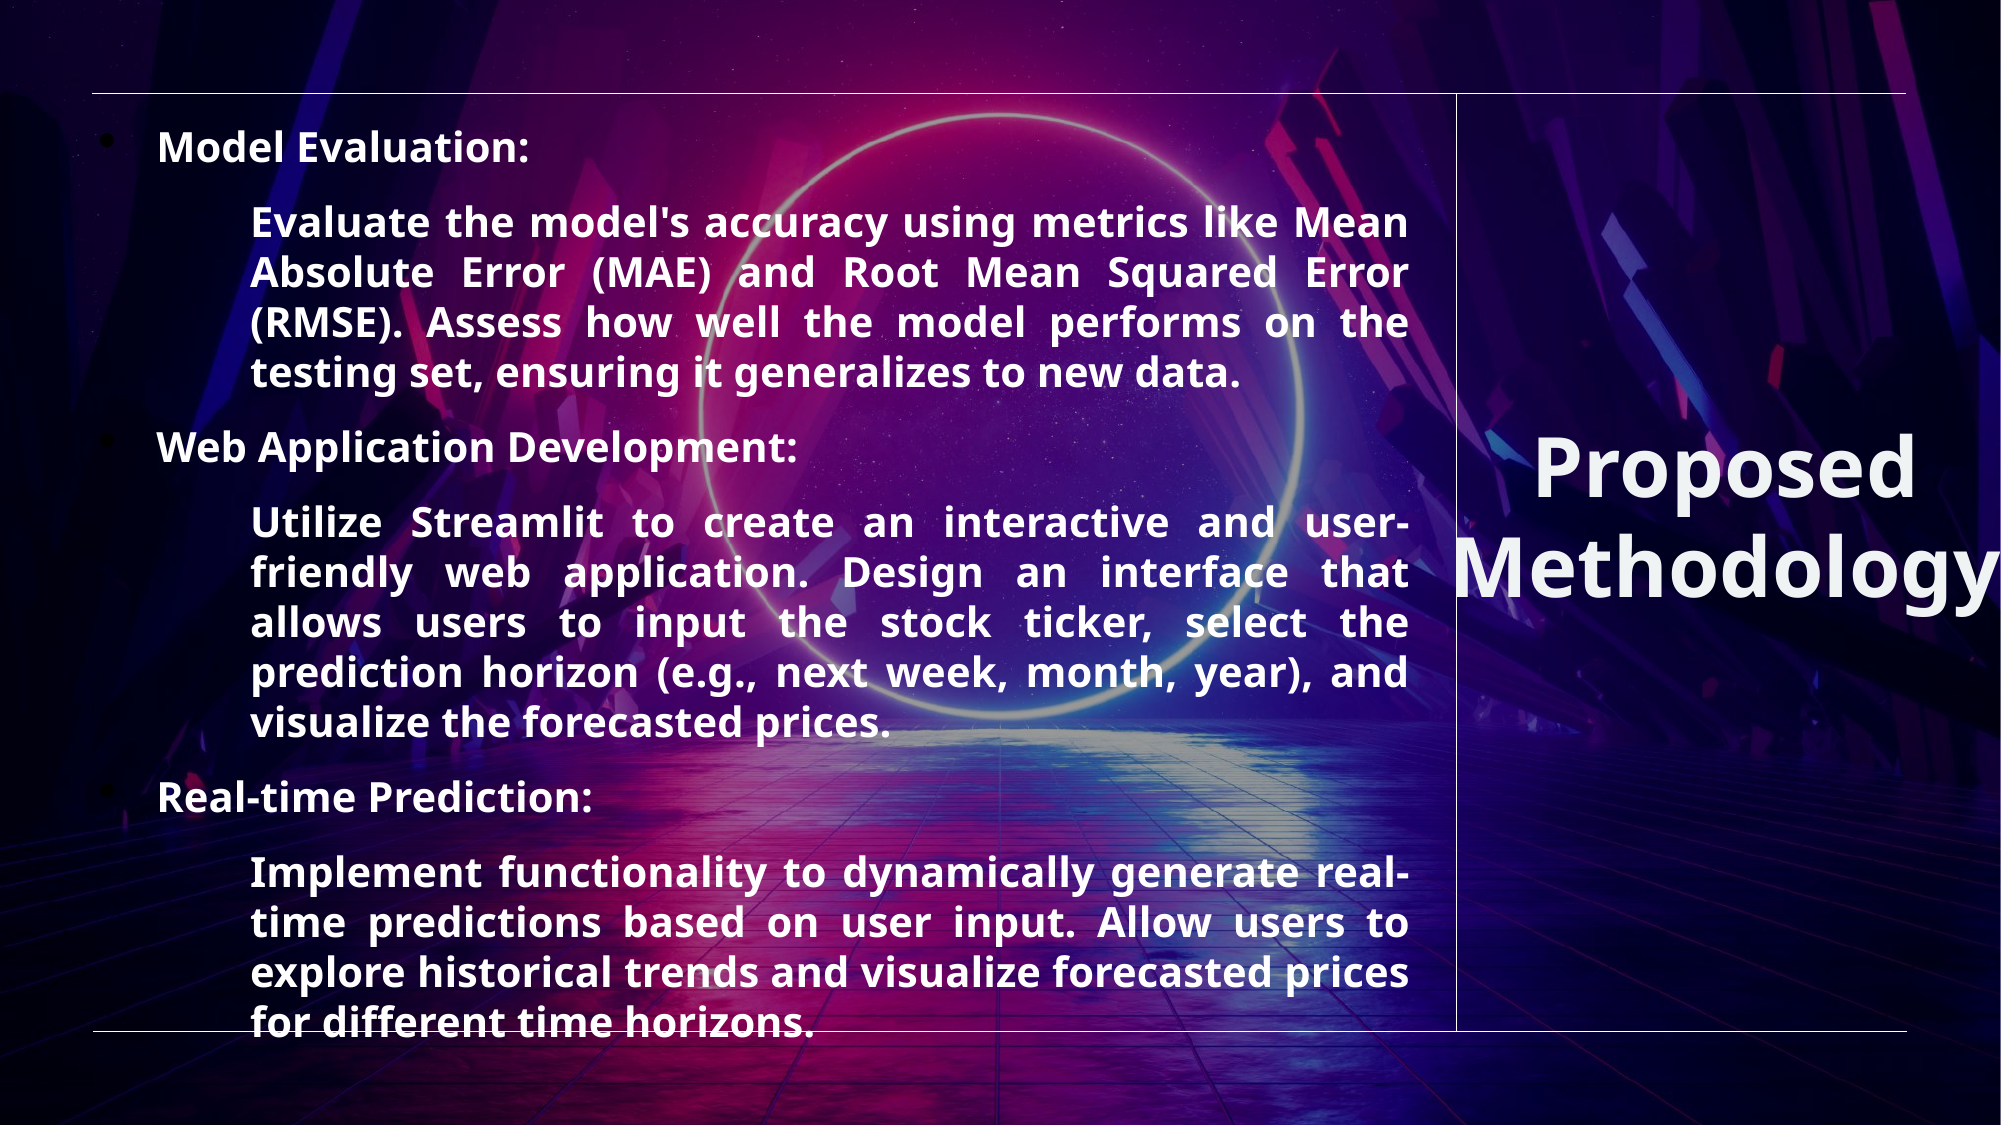

Model Evaluation:
Evaluate the model's accuracy using metrics like Mean Absolute Error (MAE) and Root Mean Squared Error (RMSE). Assess how well the model performs on the testing set, ensuring it generalizes to new data.
Web Application Development:
Utilize Streamlit to create an interactive and user-friendly web application. Design an interface that allows users to input the stock ticker, select the prediction horizon (e.g., next week, month, year), and visualize the forecasted prices.
Real-time Prediction:
Implement functionality to dynamically generate real-time predictions based on user input. Allow users to explore historical trends and visualize forecasted prices for different time horizons.
Proposed Methodology